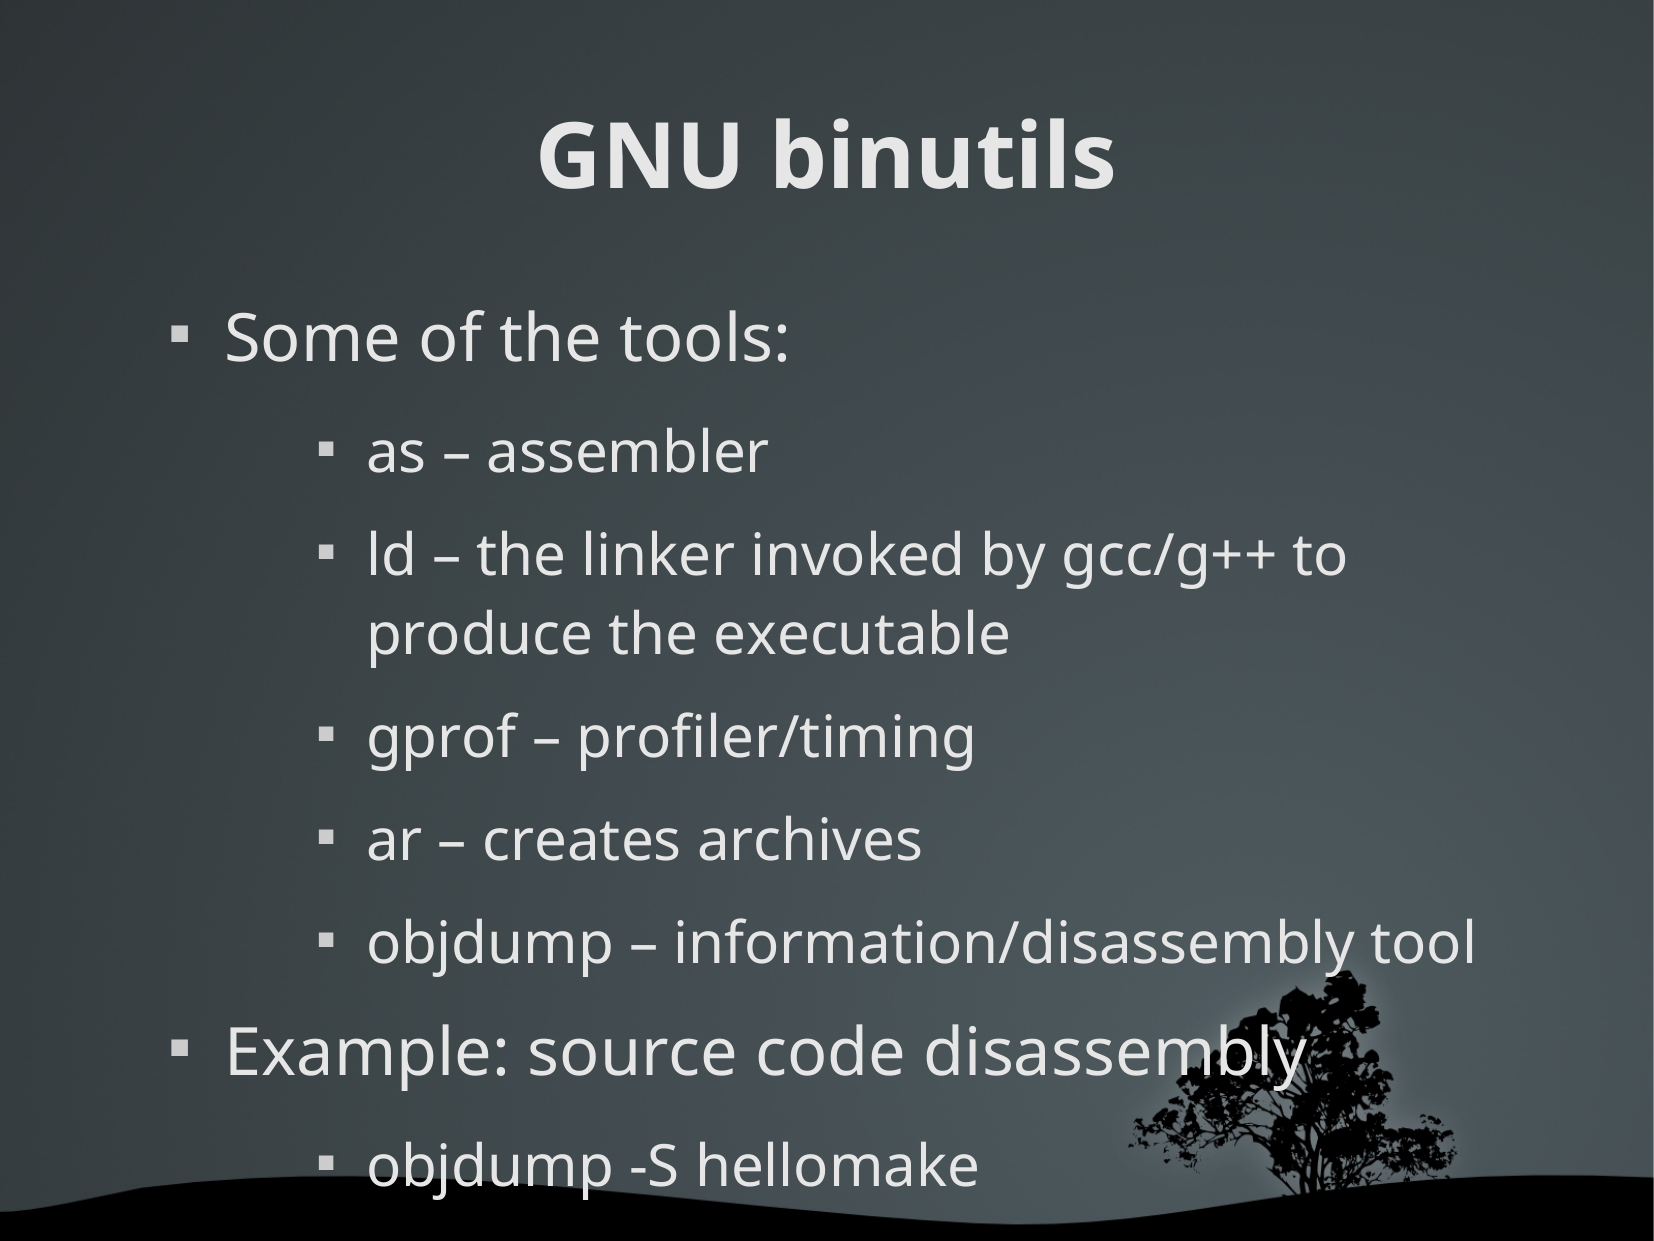

# GNU binutils
Some of the tools:
as – assembler
ld – the linker invoked by gcc/g++ to produce the executable
gprof – profiler/timing
ar – creates archives
objdump – information/disassembly tool
Example: source code disassembly
objdump -S hellomake